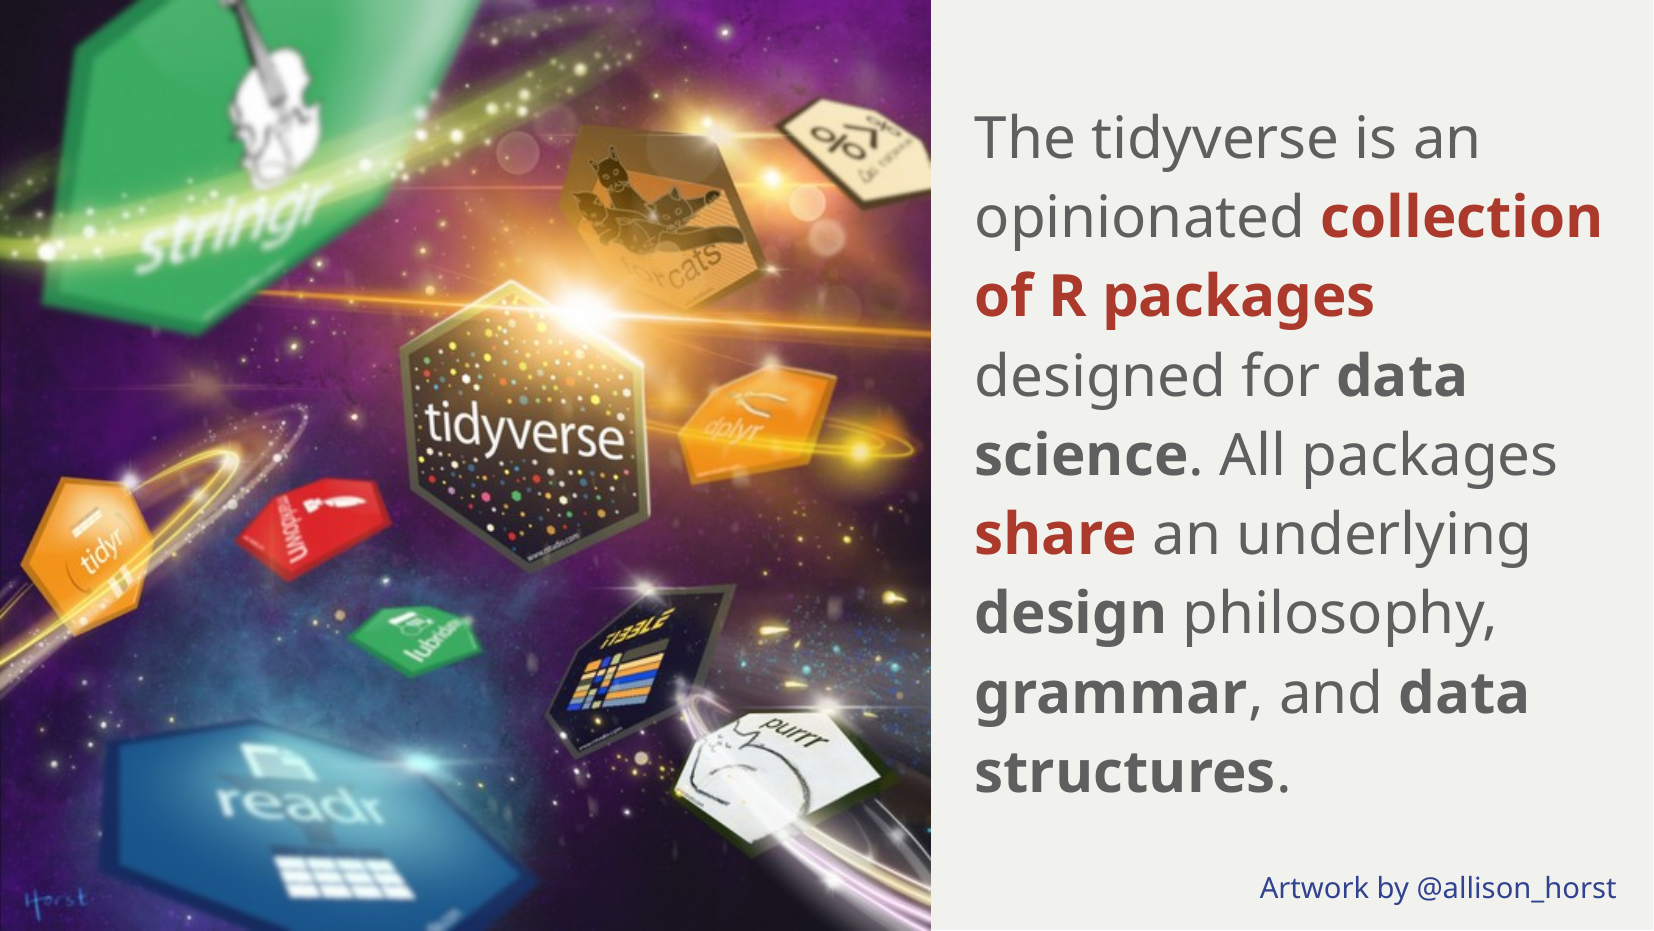

The tidyverse is an opinionated collection of R packages designed for data science. All packages share an underlying design philosophy, grammar, and data structures.
Artwork by @allison_horst